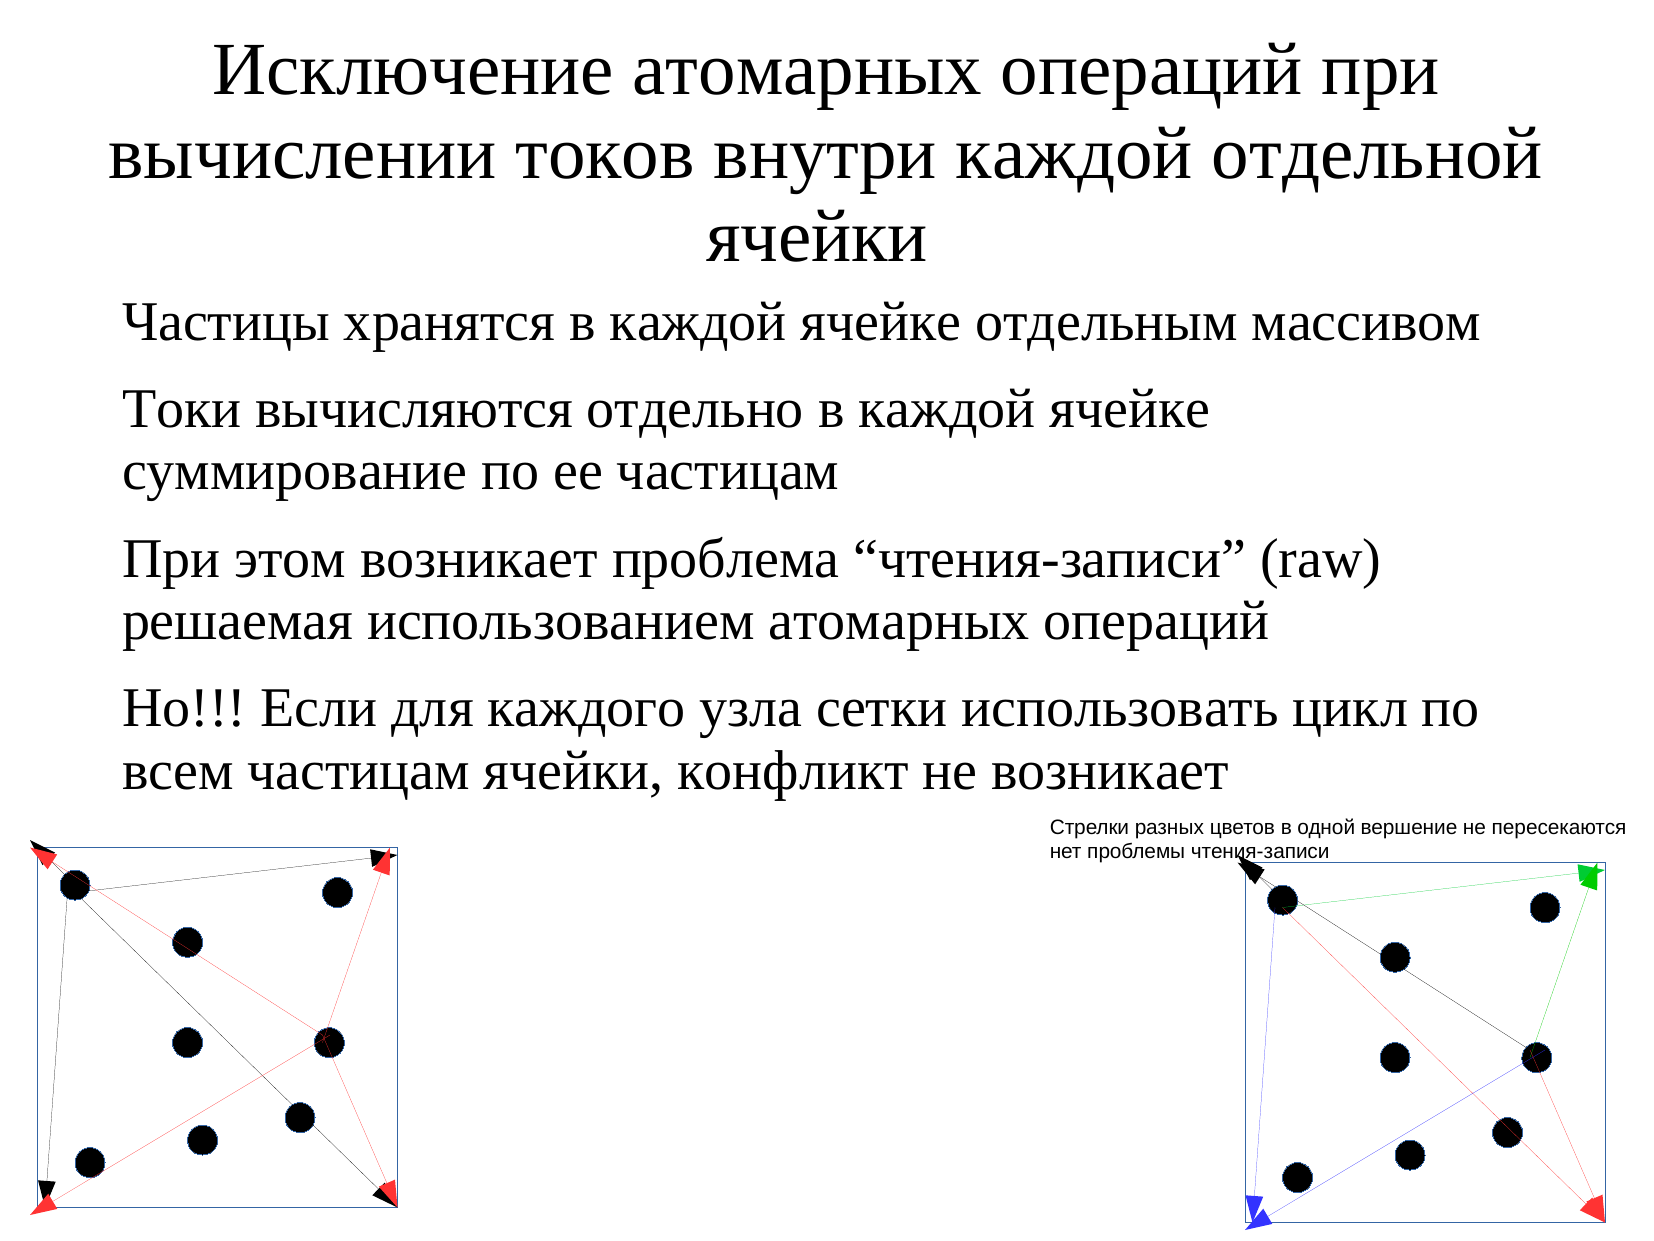

# Исключение атомарных операций при вычислении токов внутри каждой отдельной ячейки
Частицы хранятся в каждой ячейке отдельным массивом
Токи вычисляются отдельно в каждой ячейке суммирование по ее частицам
При этом возникает проблема “чтения-записи” (raw) решаемая использованием атомарных операций
Но!!! Если для каждого узла сетки использовать цикл по всем частицам ячейки, конфликт не возникает
Стрелки разных цветов в одной вершение не пересекаются
нет проблемы чтения-записи